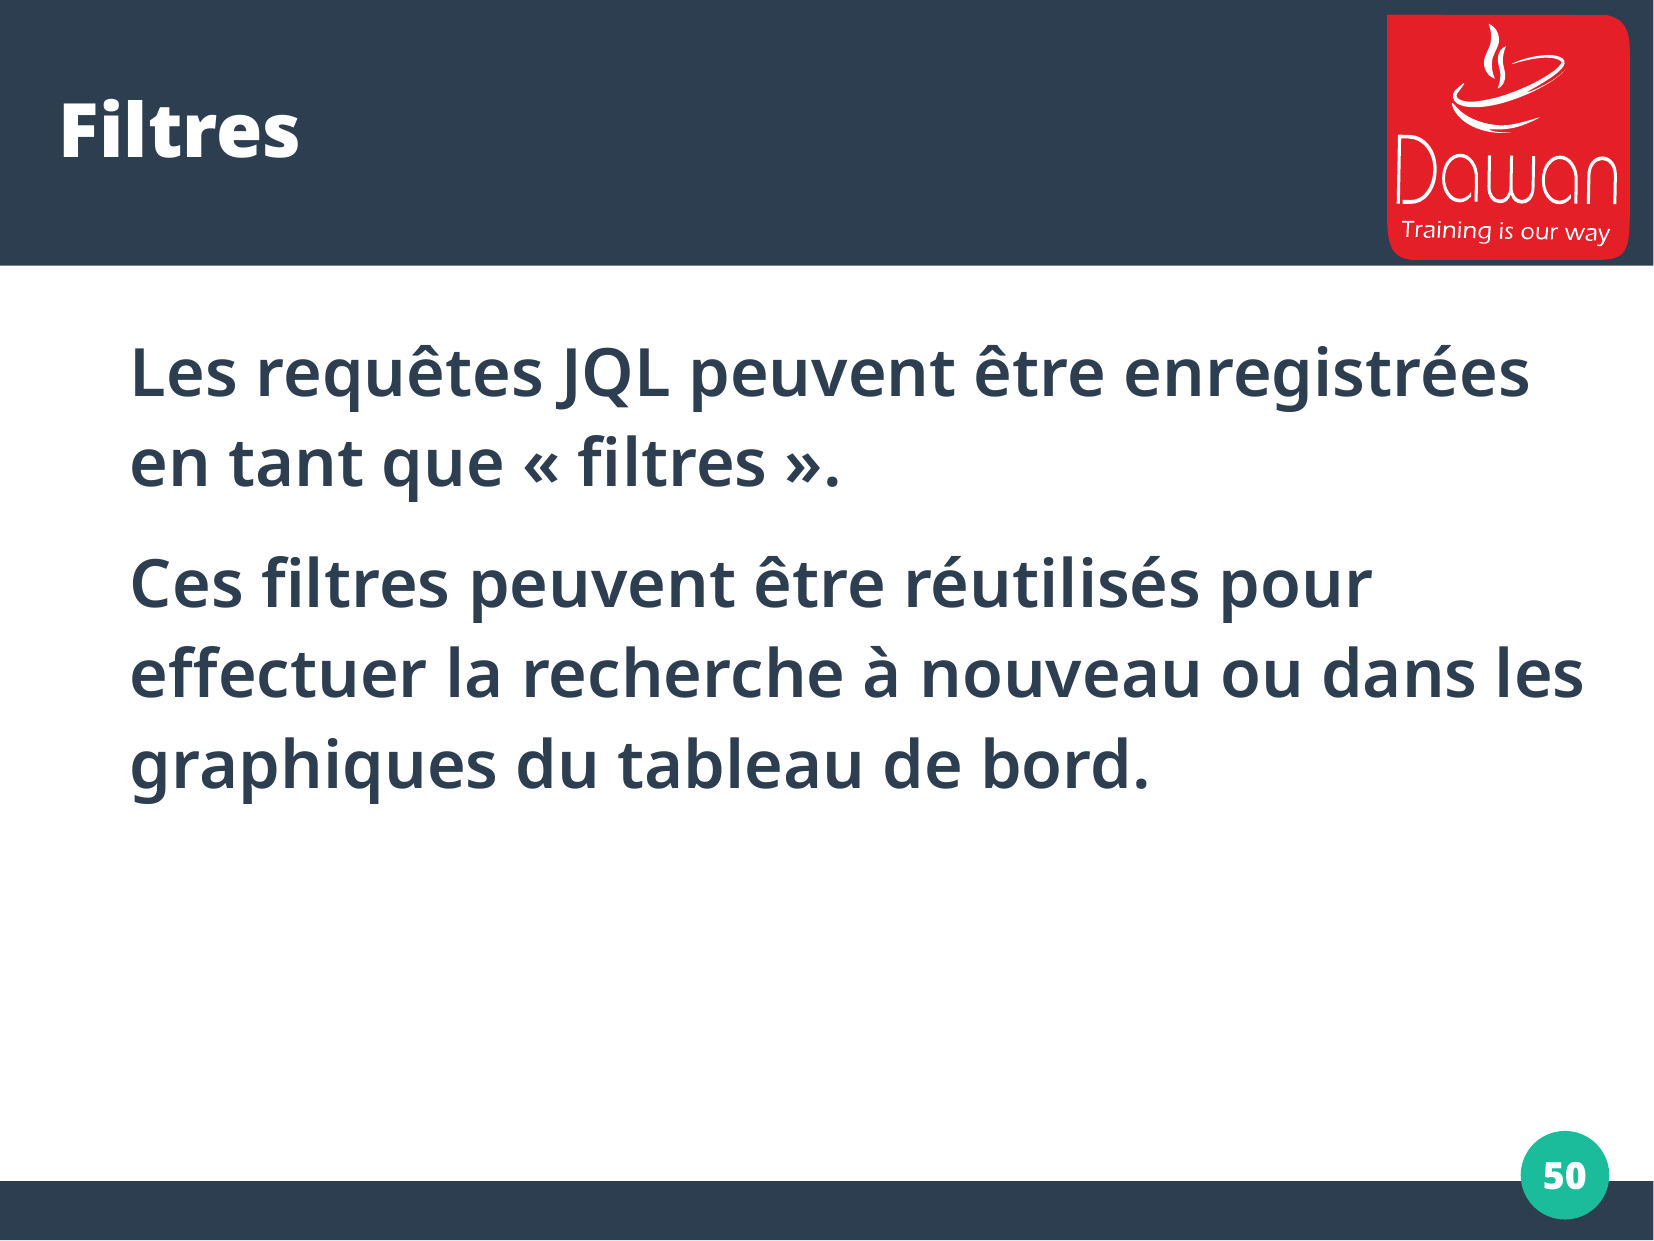

# Filtres
Les requêtes JQL peuvent être enregistrées en tant que « filtres ».
Ces filtres peuvent être réutilisés pour effectuer la recherche à nouveau ou dans les graphiques du tableau de bord.
50